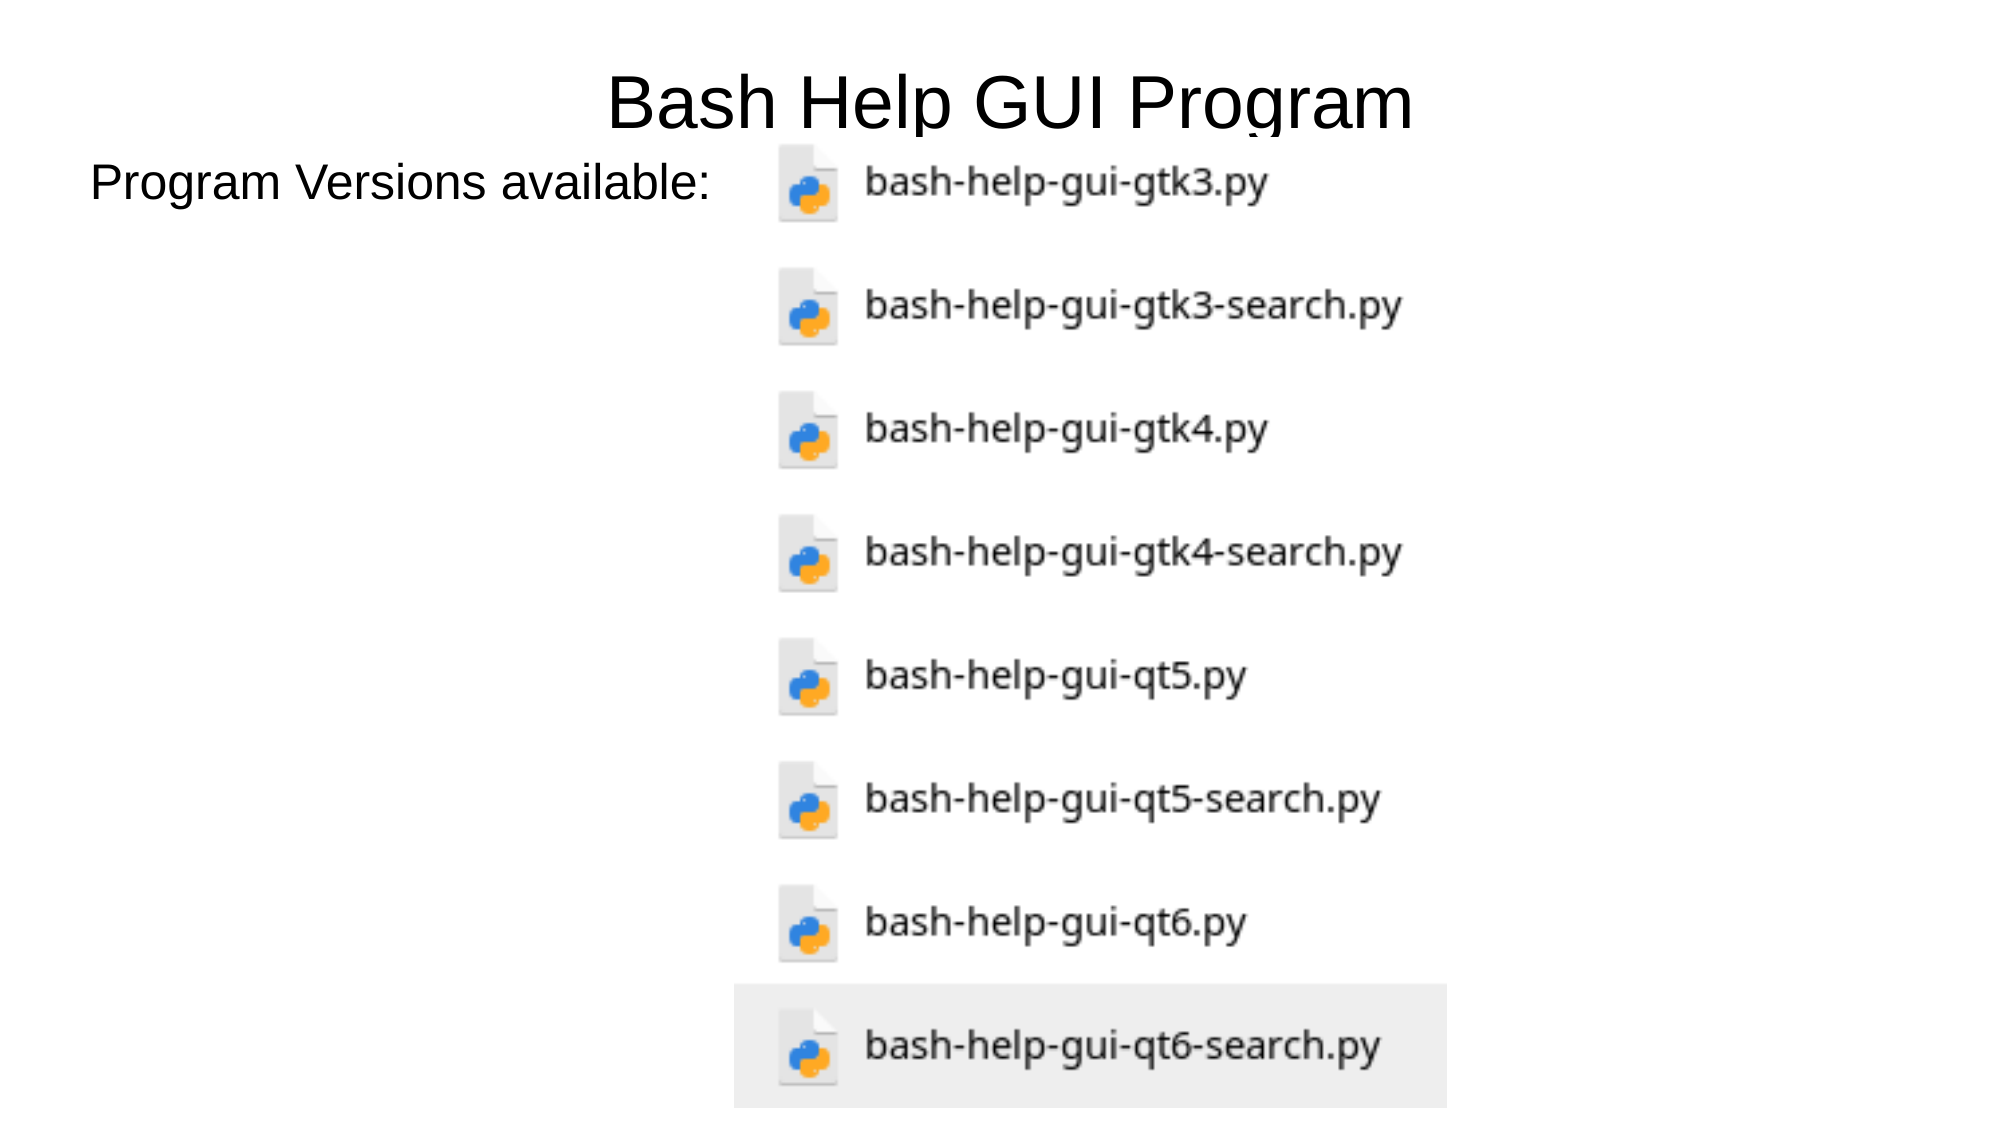

# Bash Help GUI Program
Program Versions available: